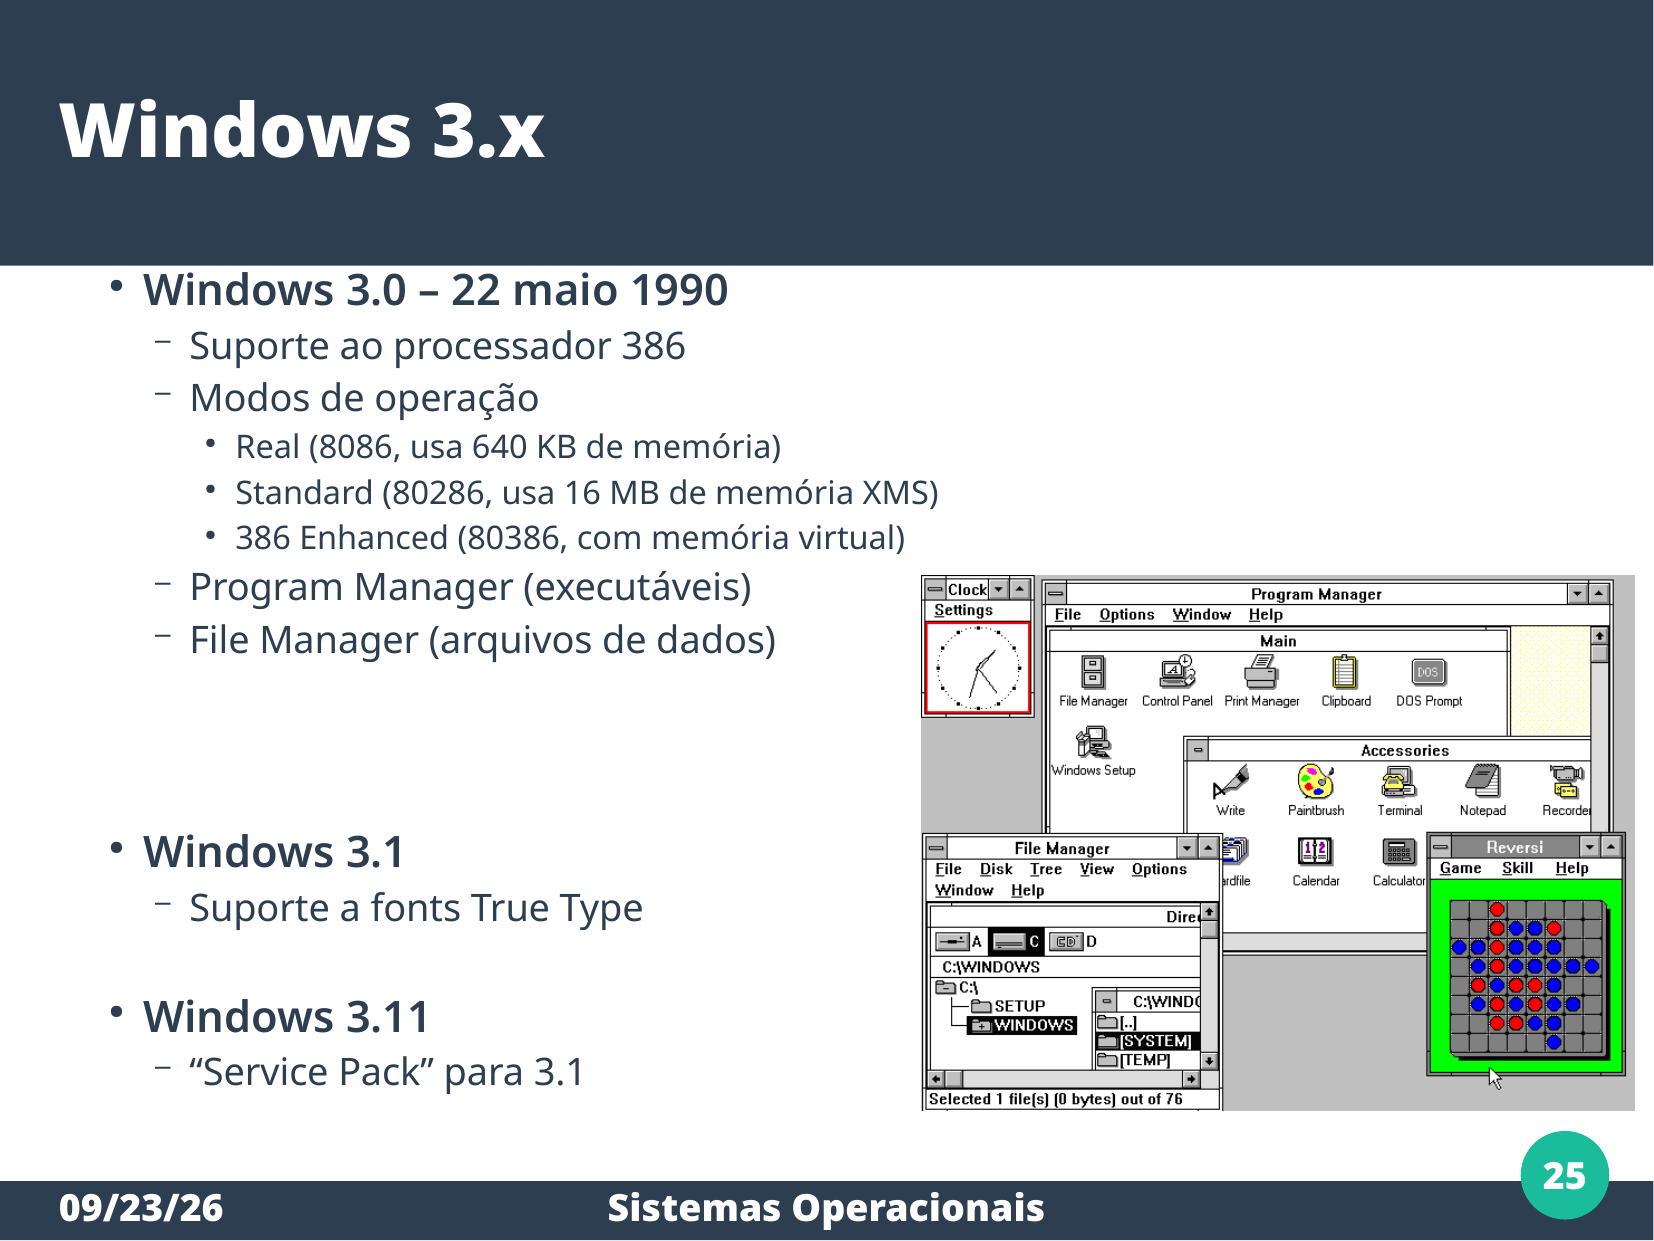

Windows 3.x
# Windows 3.0 – 22 maio 1990
Suporte ao processador 386
Modos de operação
Real (8086, usa 640 KB de memória)
Standard (80286, usa 16 MB de memória XMS)
386 Enhanced (80386, com memória virtual)
Program Manager (executáveis)
File Manager (arquivos de dados)
Windows 3.1
Suporte a fonts True Type
Windows 3.11
“Service Pack” para 3.1
25
Sistemas Operacionais